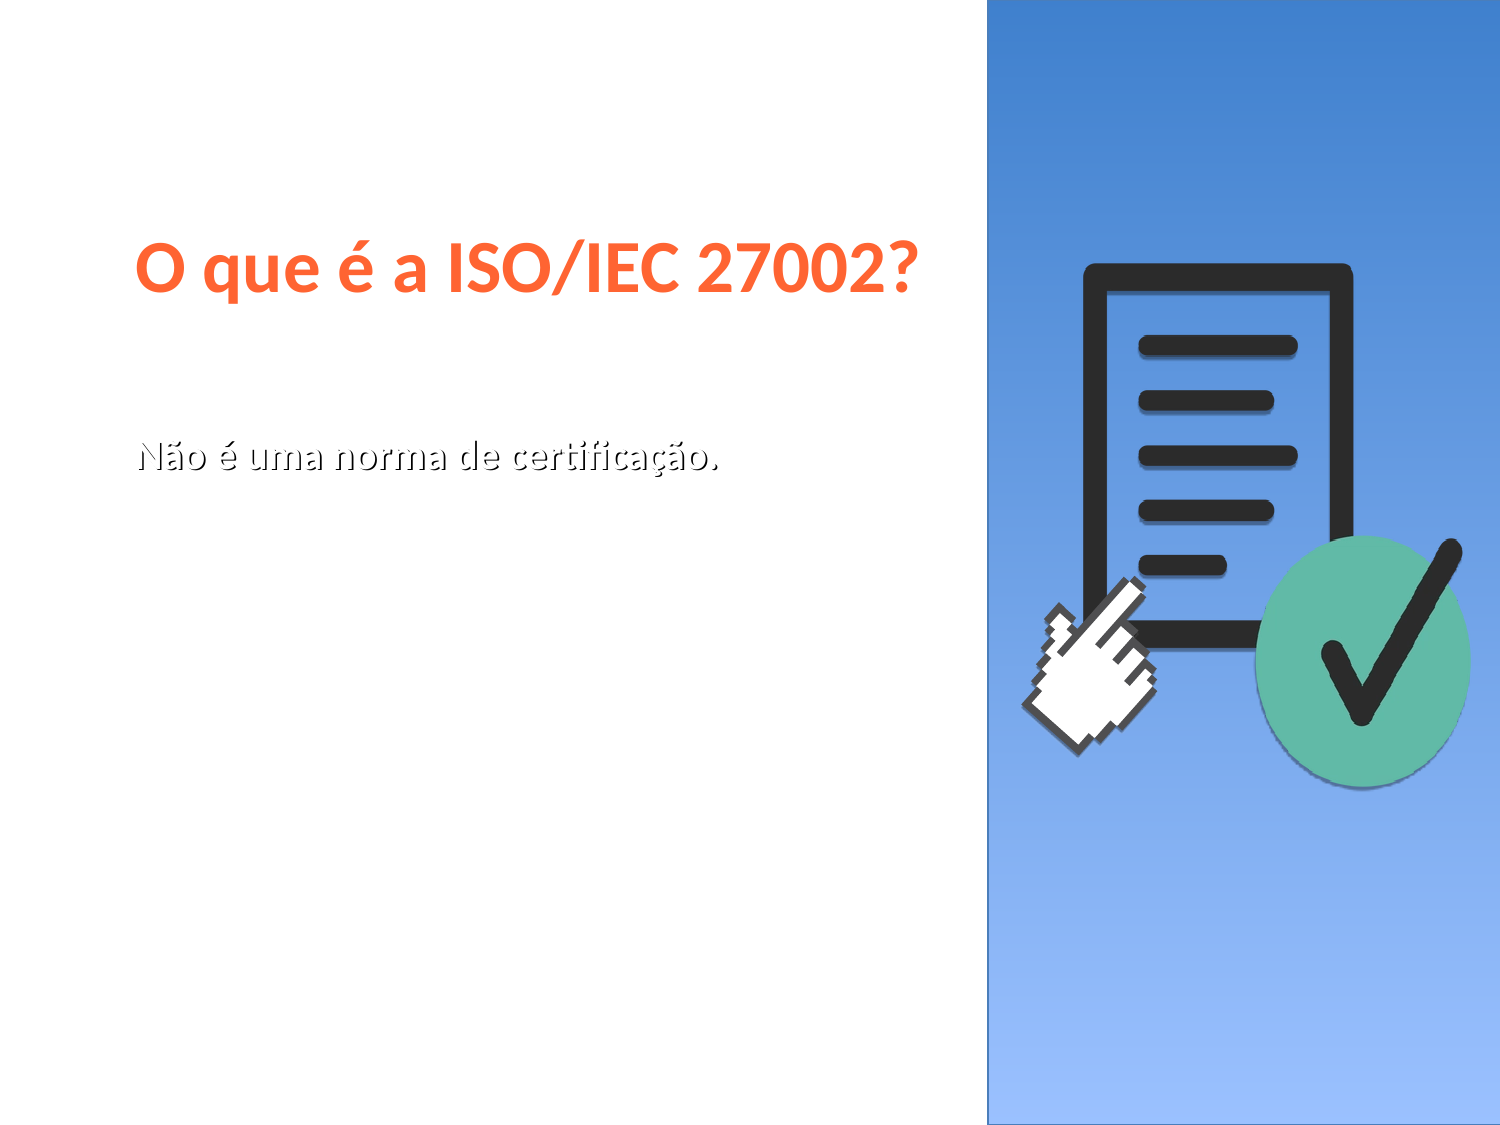

O que é a ISO/IEC 27002?
Não é uma norma de certificação.
É um manual prático com 93 controles de segurança.
Responde à pergunta: “Como implementar segurança da informação?”
Complementa diretamente a ISO/IEC 27001.